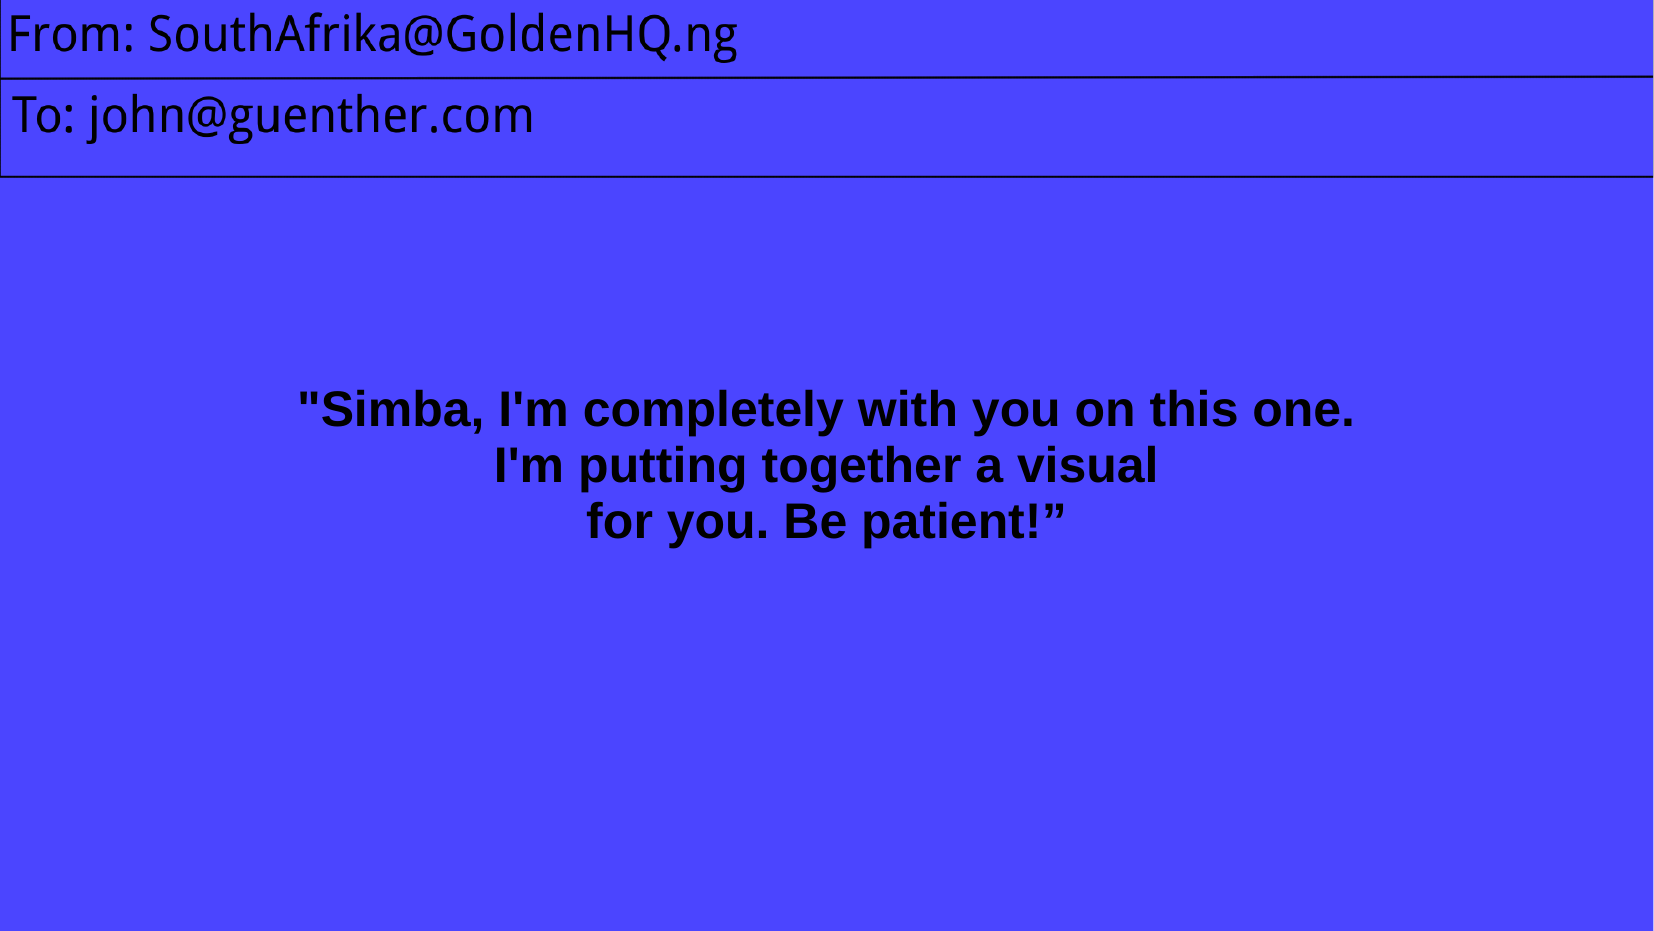

"Simba, I'm completely with you on this one.
 I'm putting together a visual
for you. Be patient!”